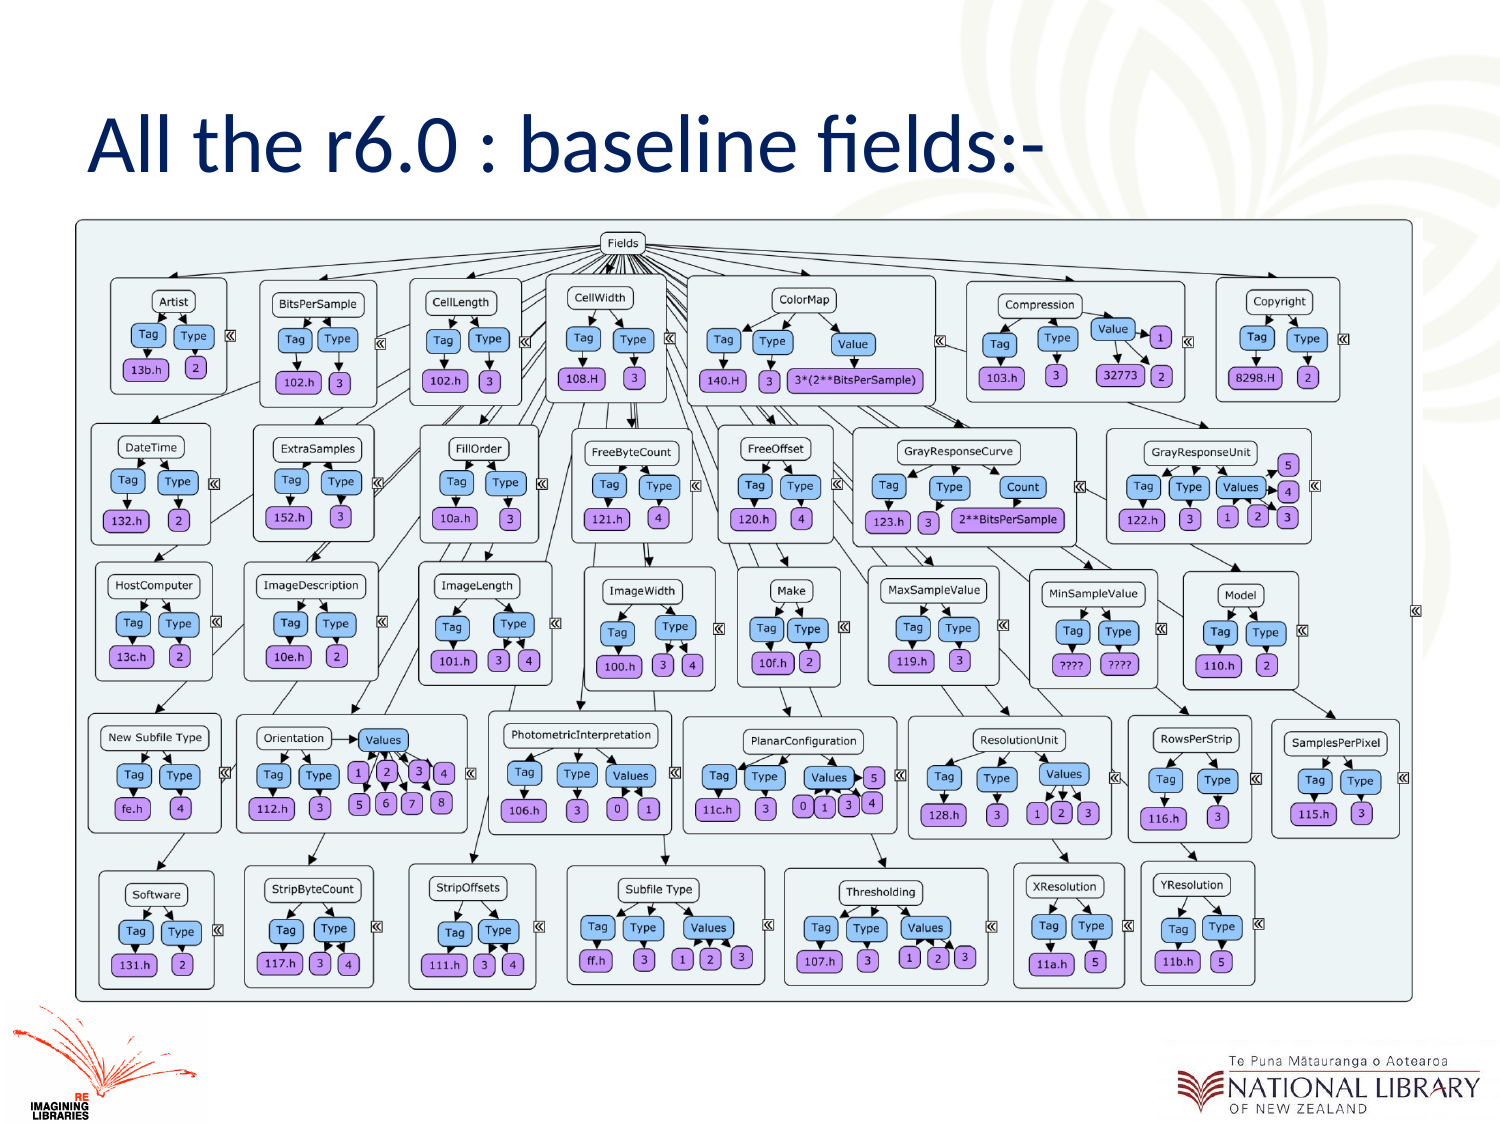

# All the r6.0 : baseline fields:-